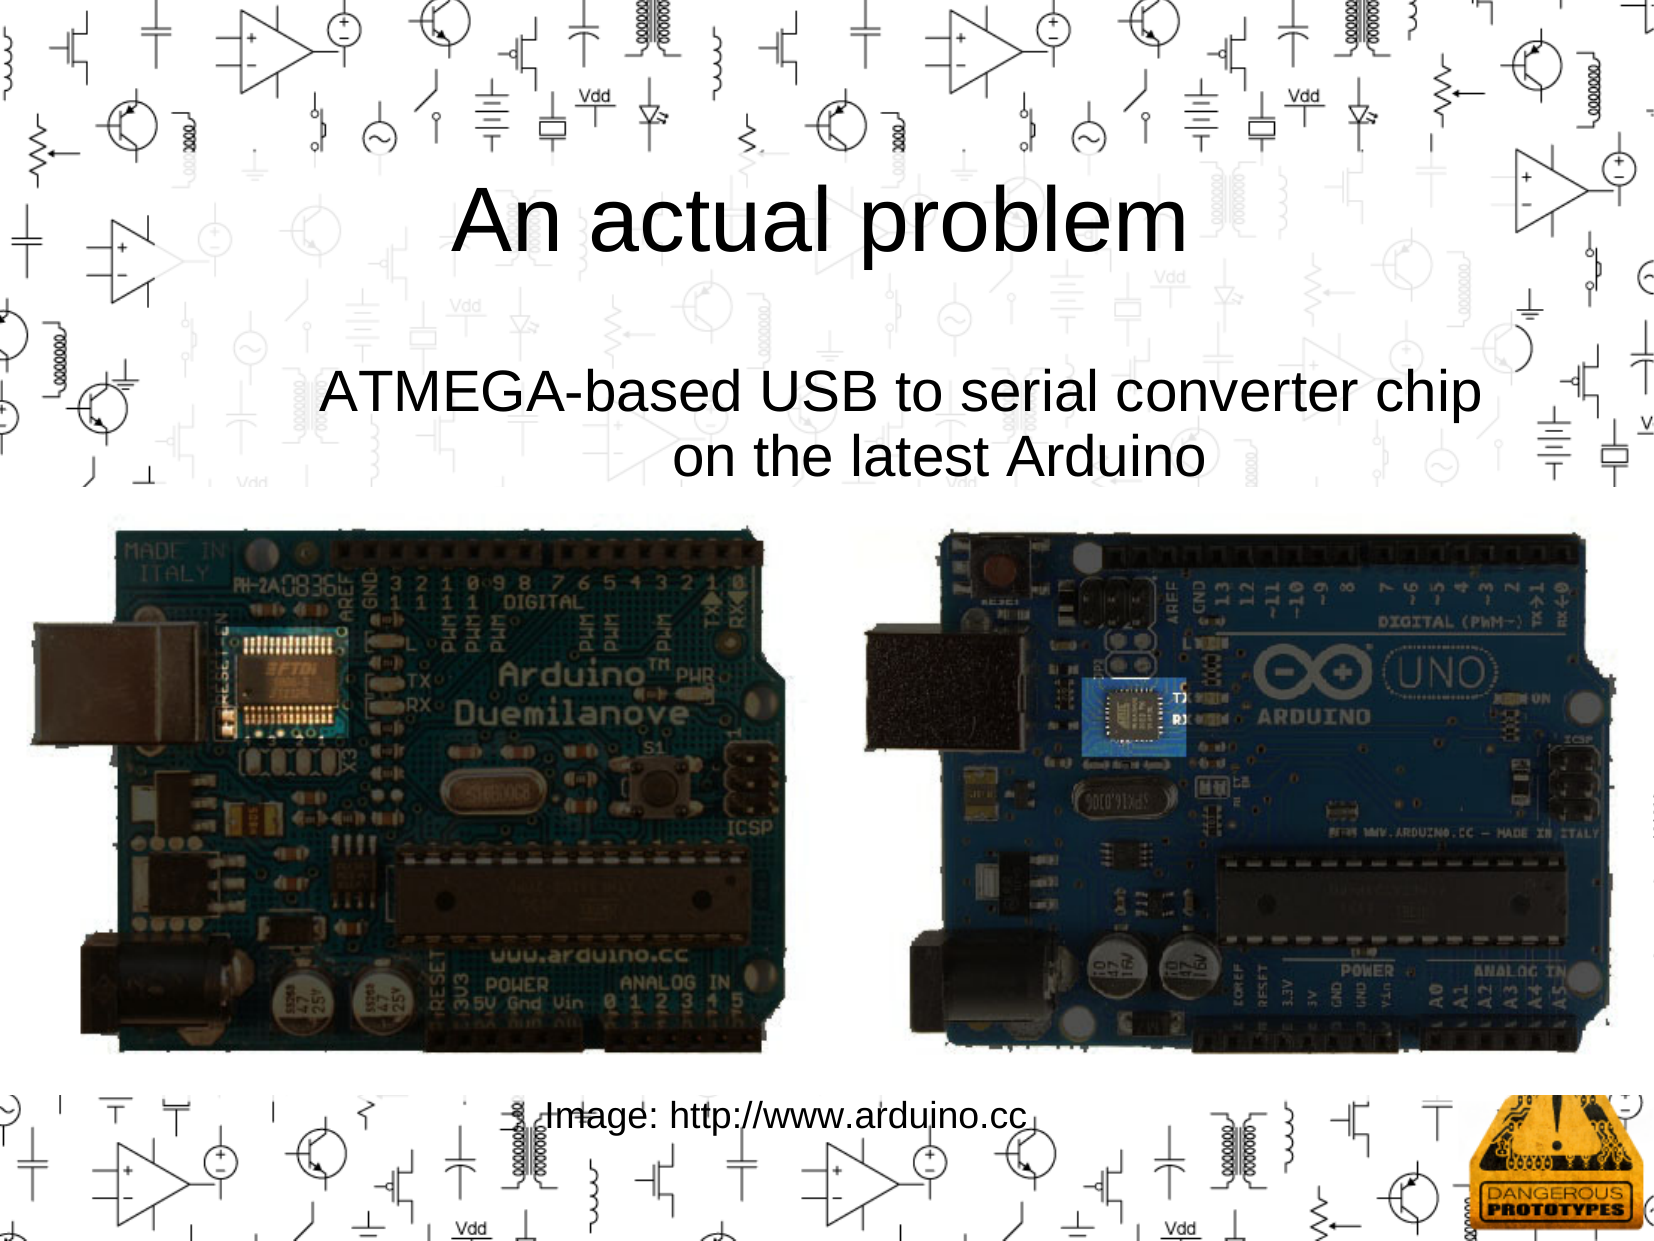

An actual problem
ATMEGA-based USB to serial converter chip on the latest Arduino
Image: http://www.arduino.cc